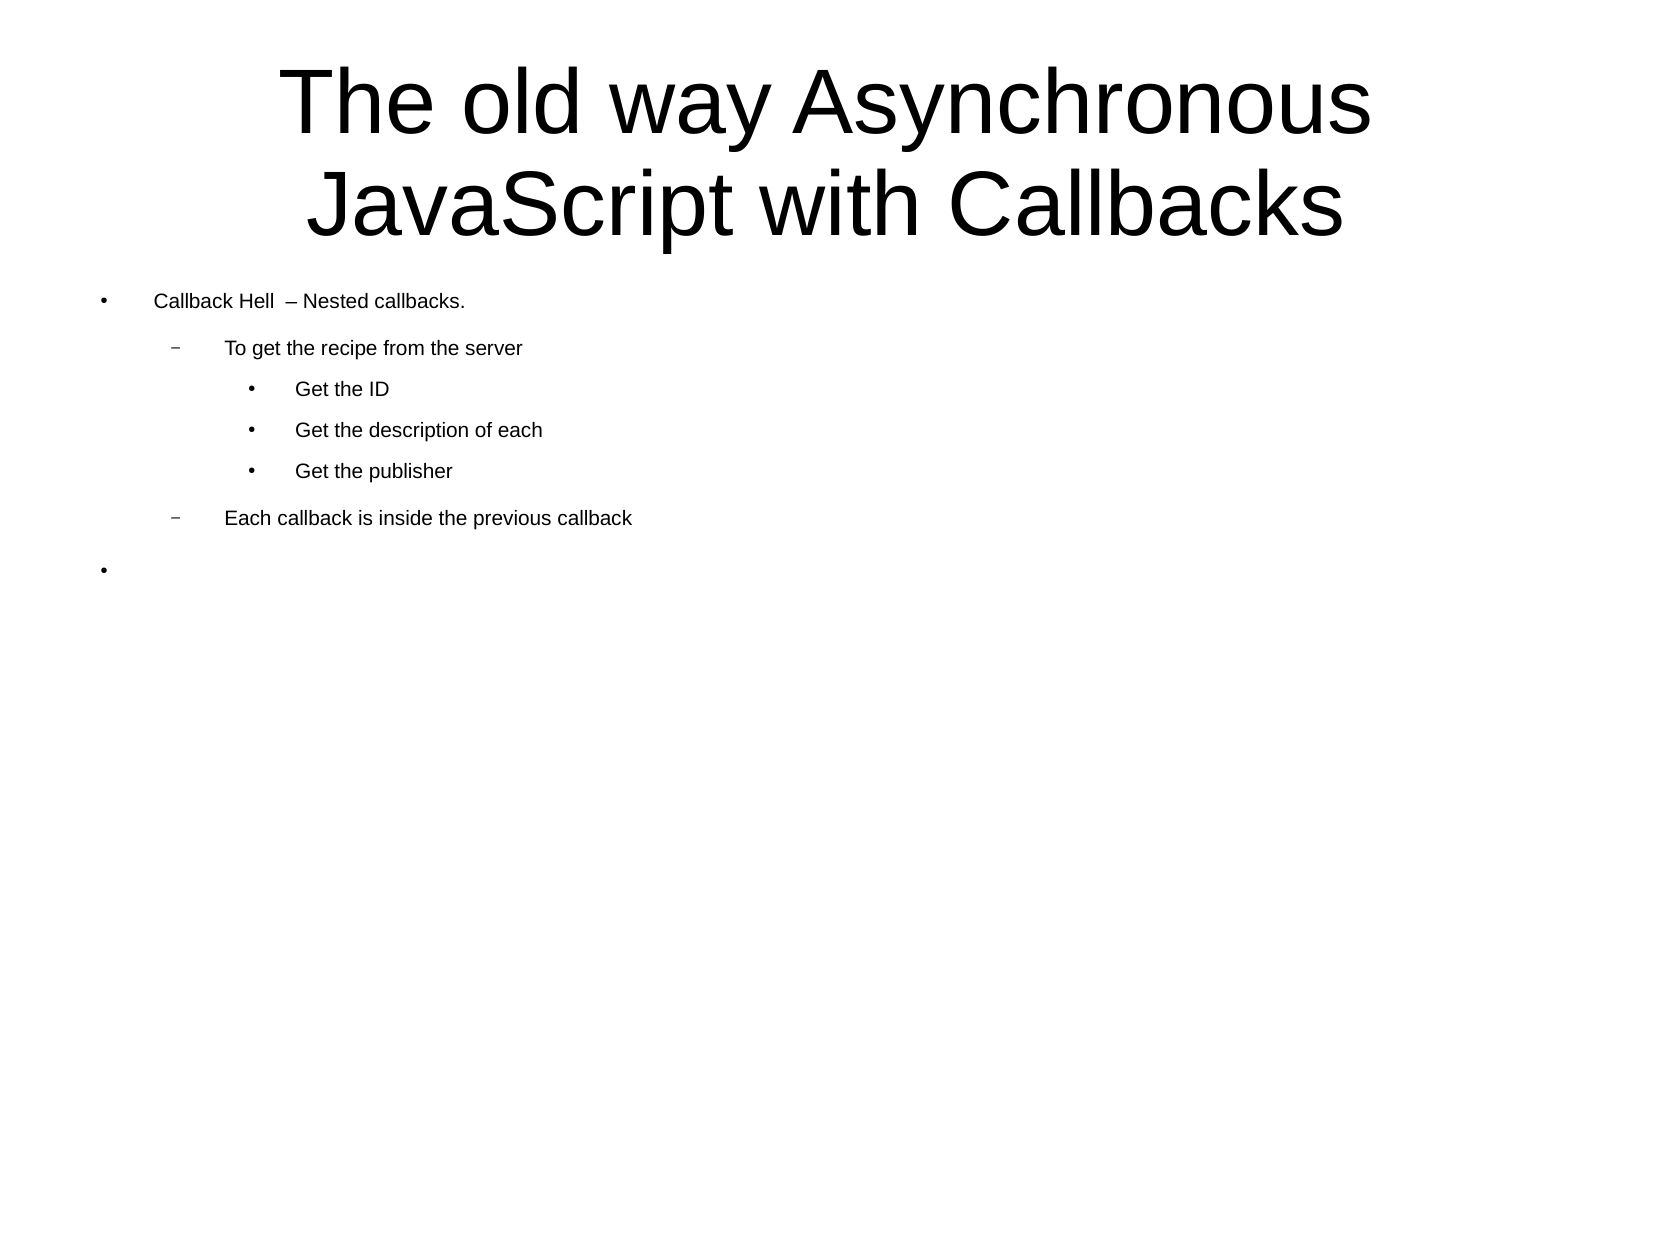

# The old way Asynchronous JavaScript with Callbacks
Callback Hell – Nested callbacks.
To get the recipe from the server
Get the ID
Get the description of each
Get the publisher
Each callback is inside the previous callback